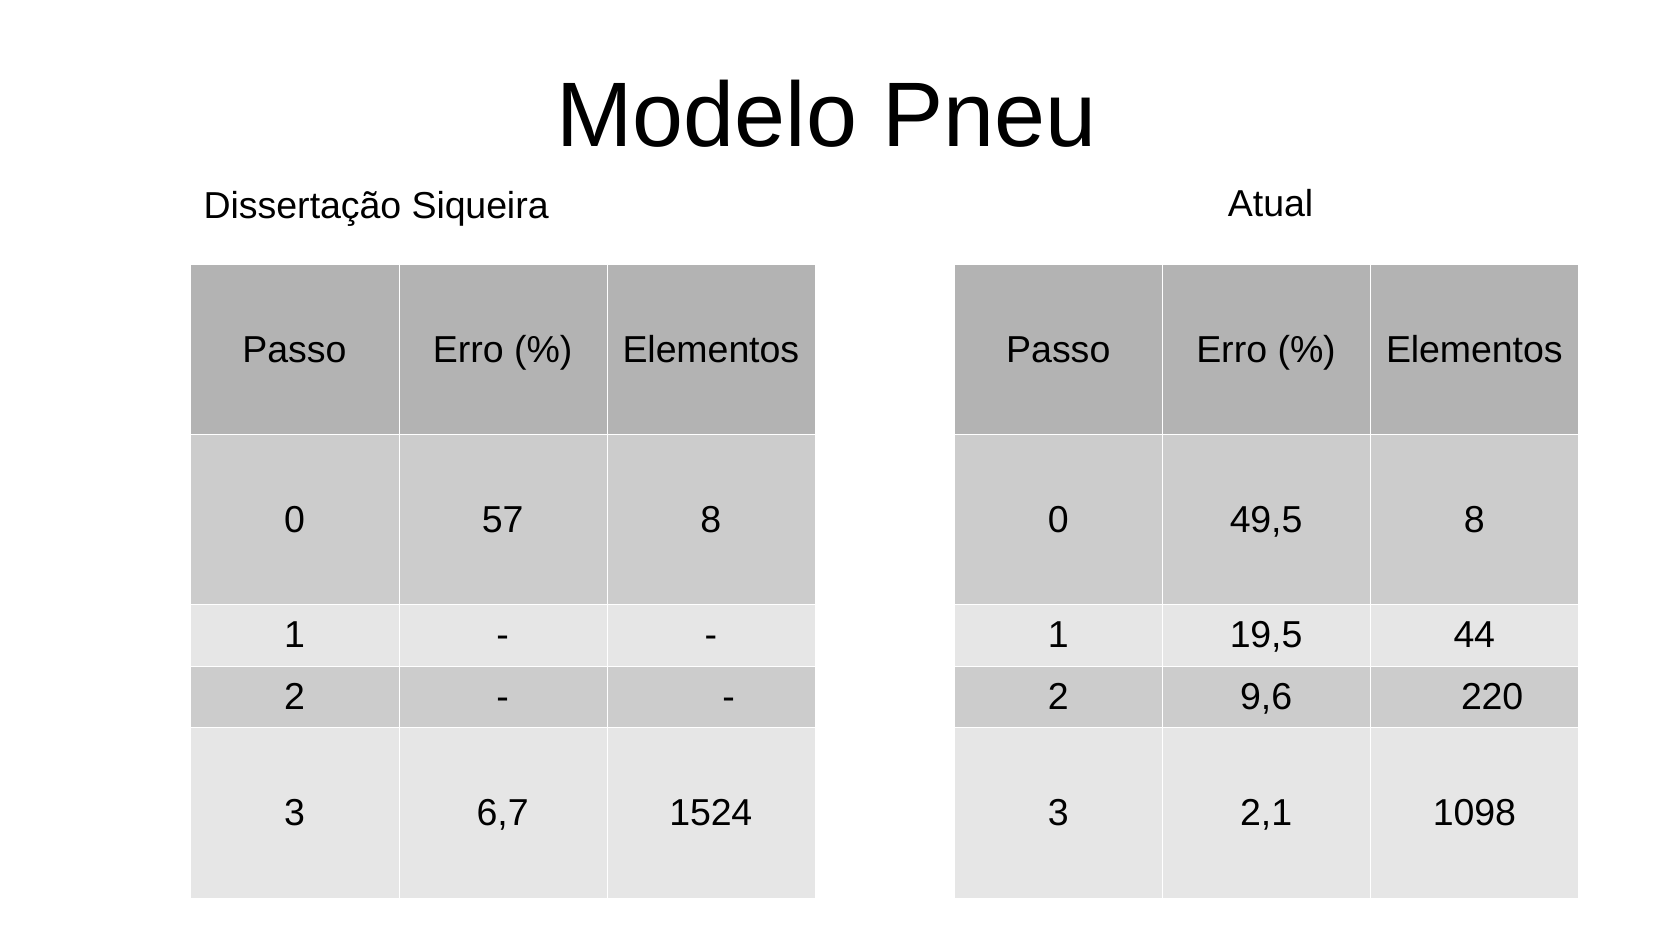

# Modelo Pneu
Atual
Dissertação Siqueira
| Passo | Erro (%) | Elementos |
| --- | --- | --- |
| 0 | 57 | 8 |
| 1 | - | - |
| 2 | - | - |
| 3 | 6,7 | 1524 |
| Passo | Erro (%) | Elementos |
| --- | --- | --- |
| 0 | 49,5 | 8 |
| 1 | 19,5 | 44 |
| 2 | 9,6 | 220 |
| 3 | 2,1 | 1098 |